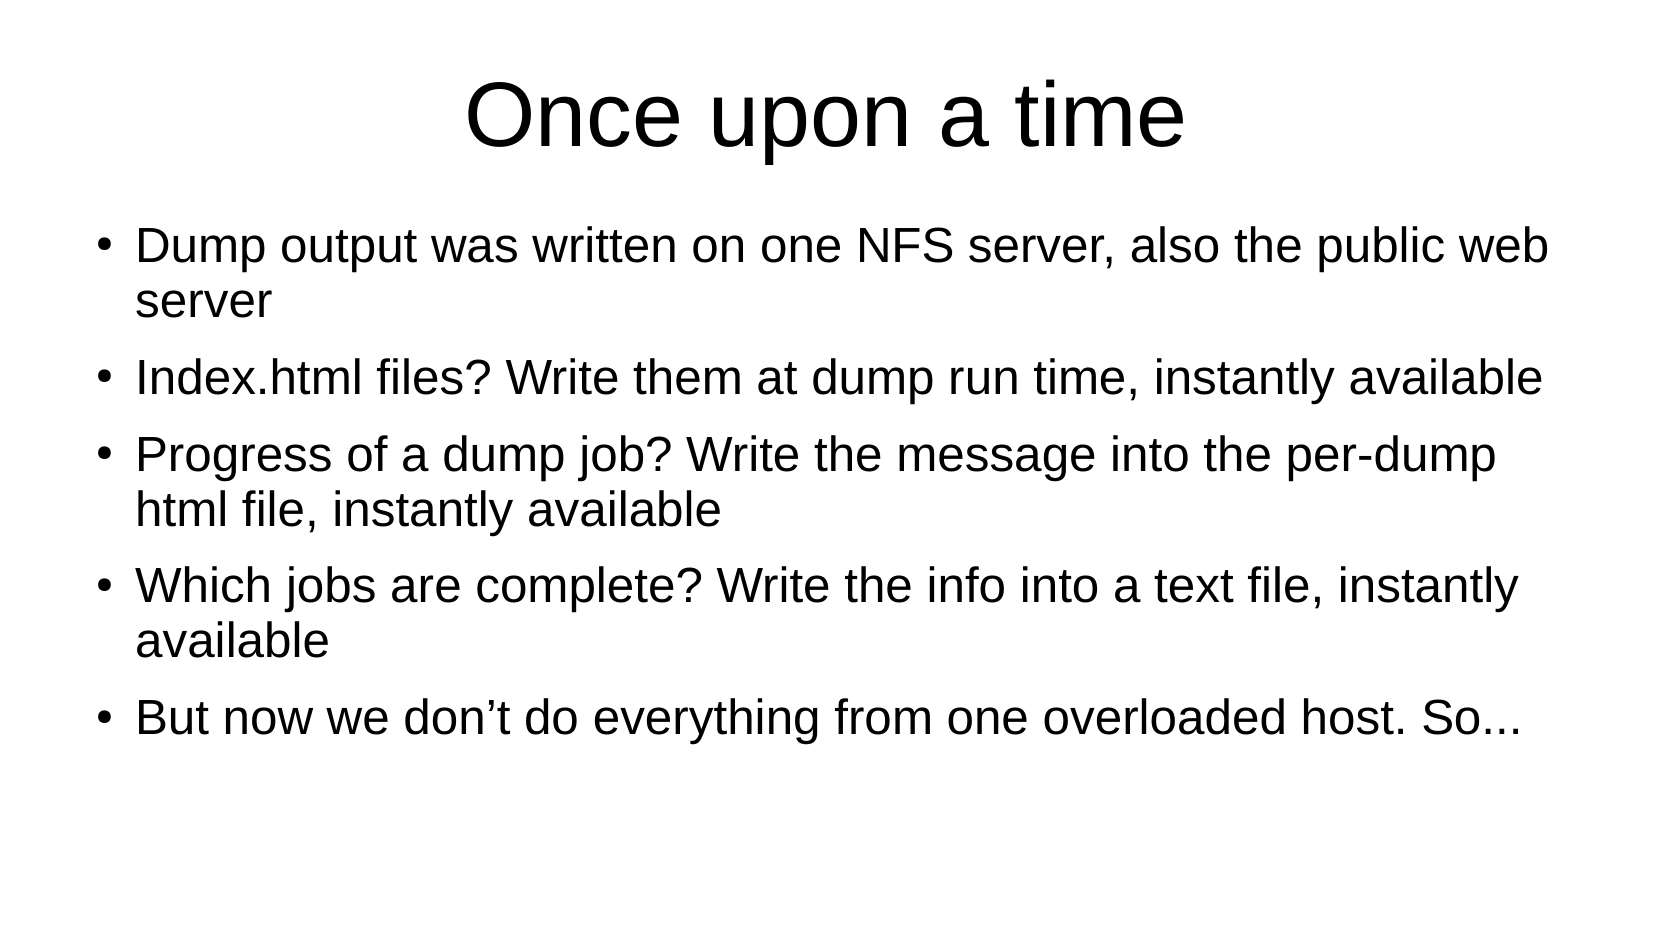

# Once upon a time
Dump output was written on one NFS server, also the public web server
Index.html files? Write them at dump run time, instantly available
Progress of a dump job? Write the message into the per-dump html file, instantly available
Which jobs are complete? Write the info into a text file, instantly available
But now we don’t do everything from one overloaded host. So...